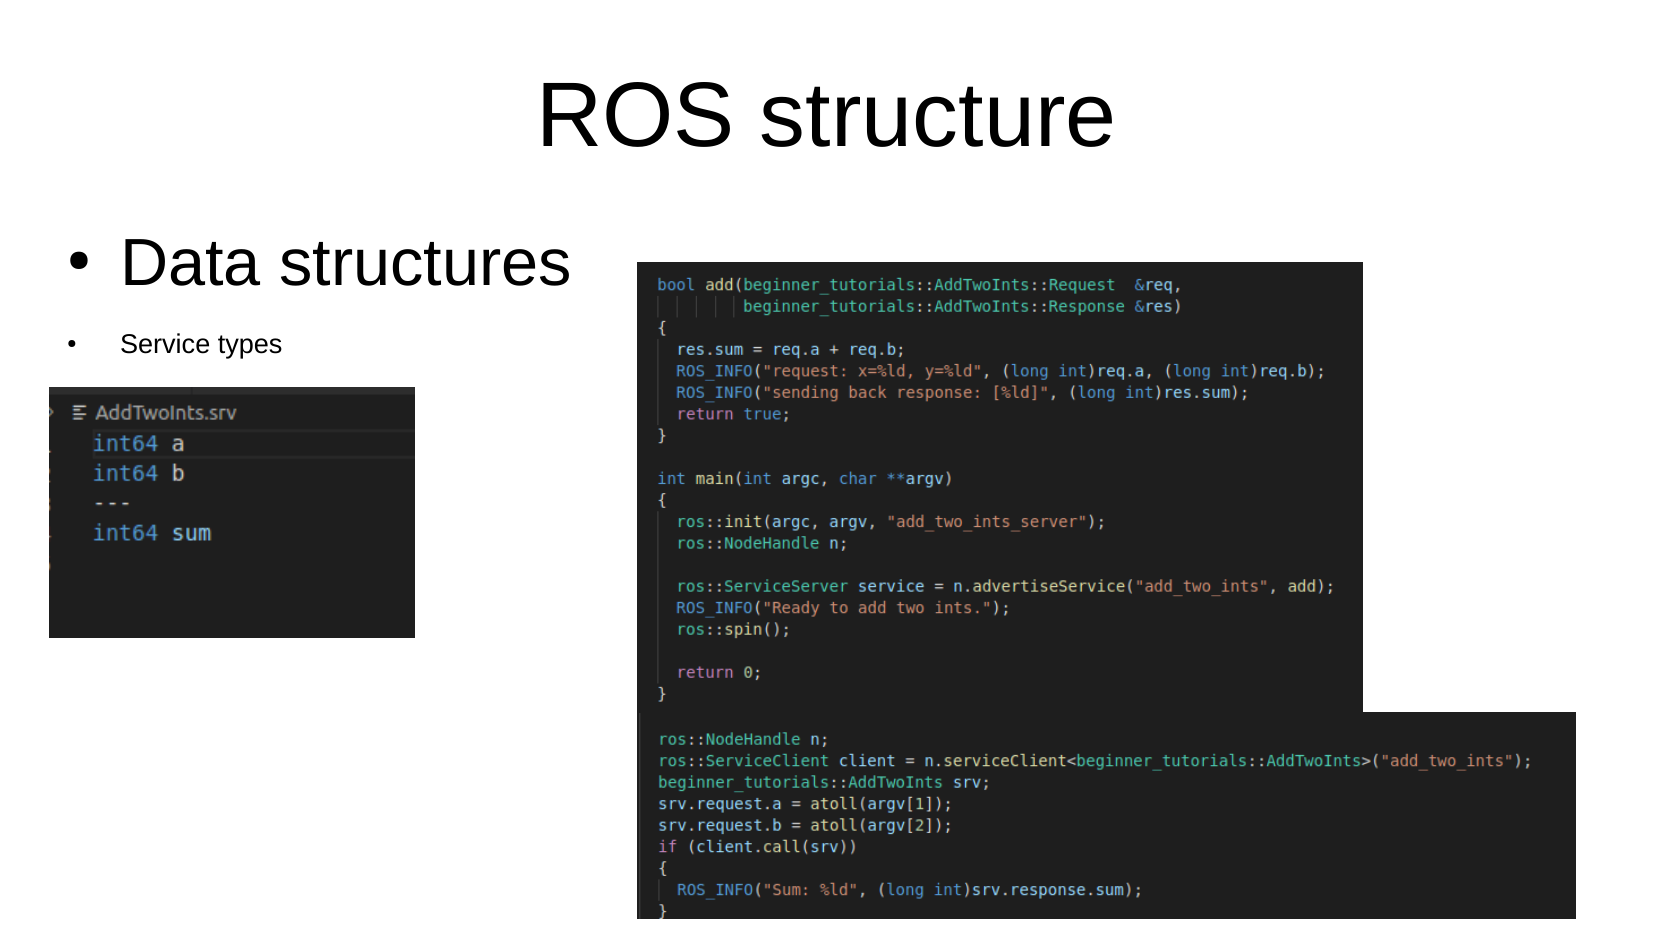

# ROS structure
Data structures
Service types